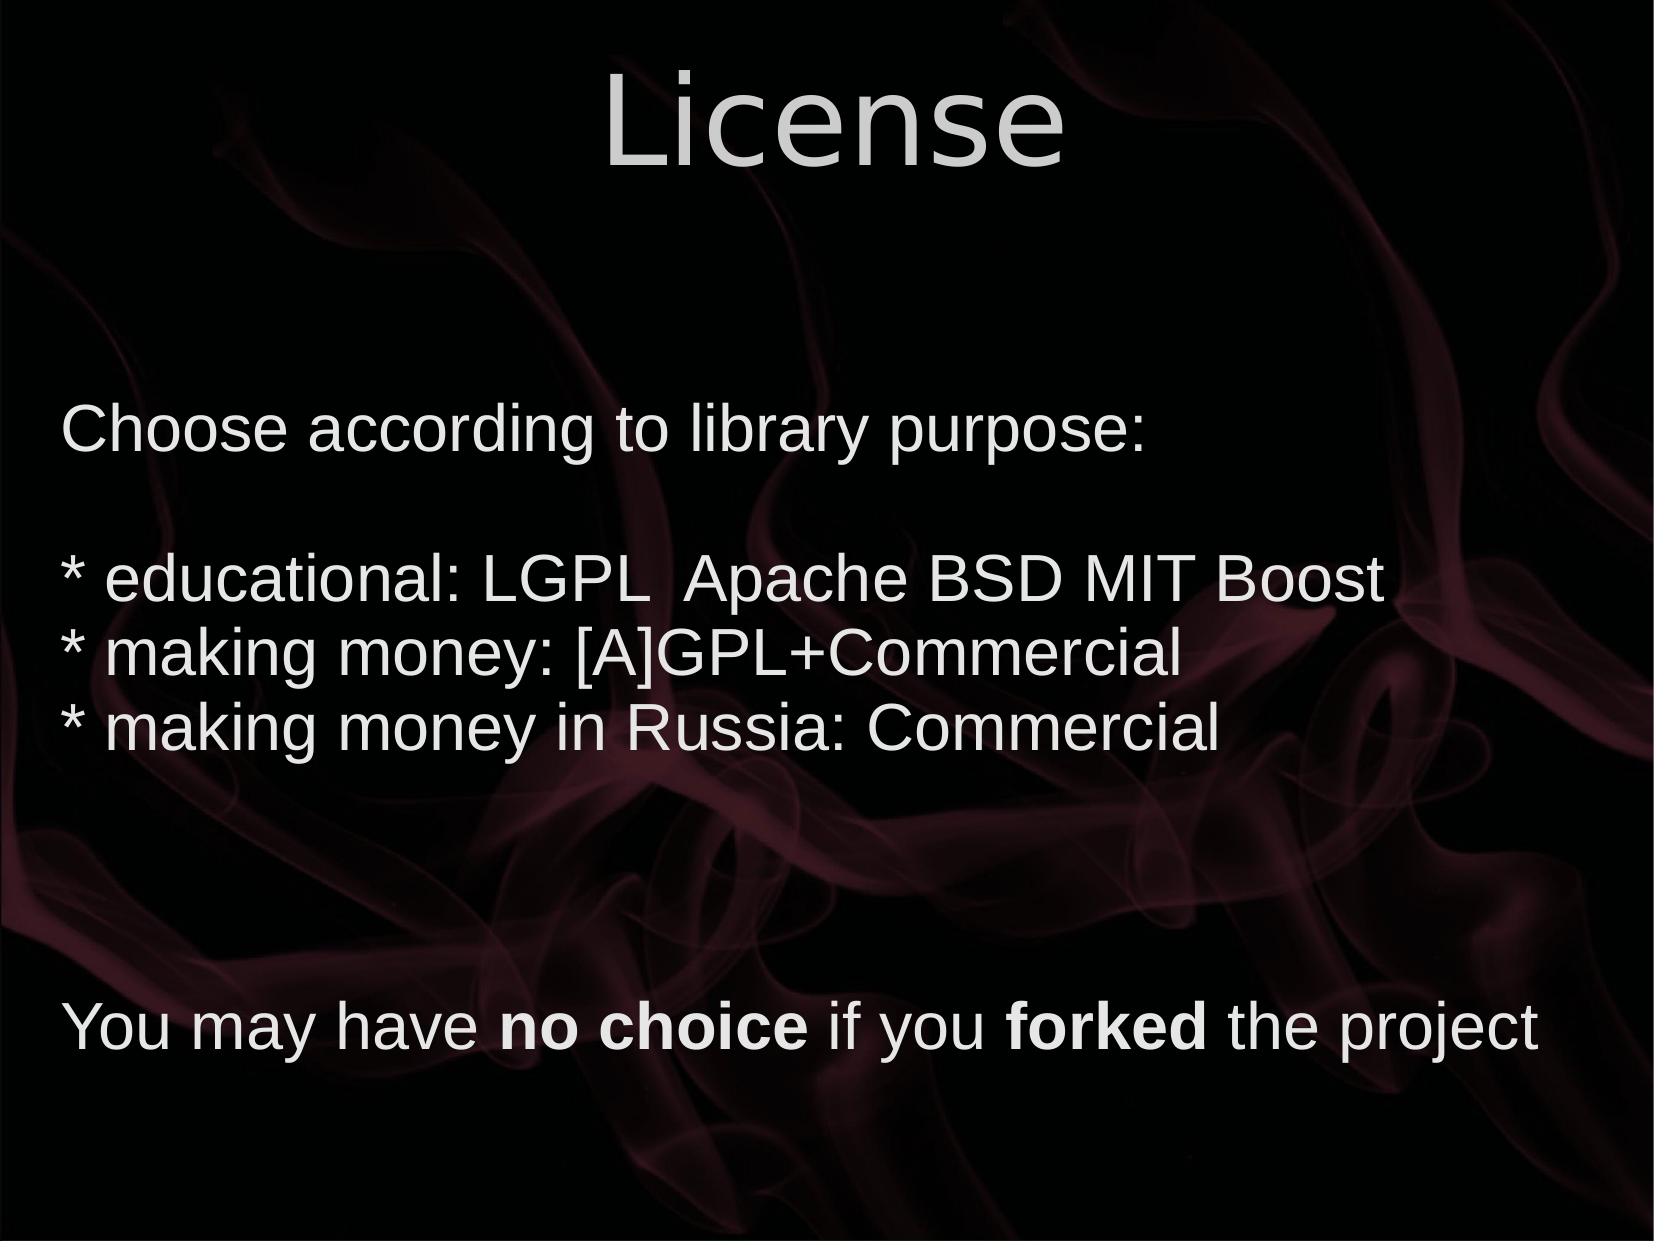

# License
Choose according to library purpose:
* educational: LGPL Apache BSD MIT Boost
* making money: [A]GPL+Commercial
* making money in Russia: Commercial
You may have no choice if you forked the project